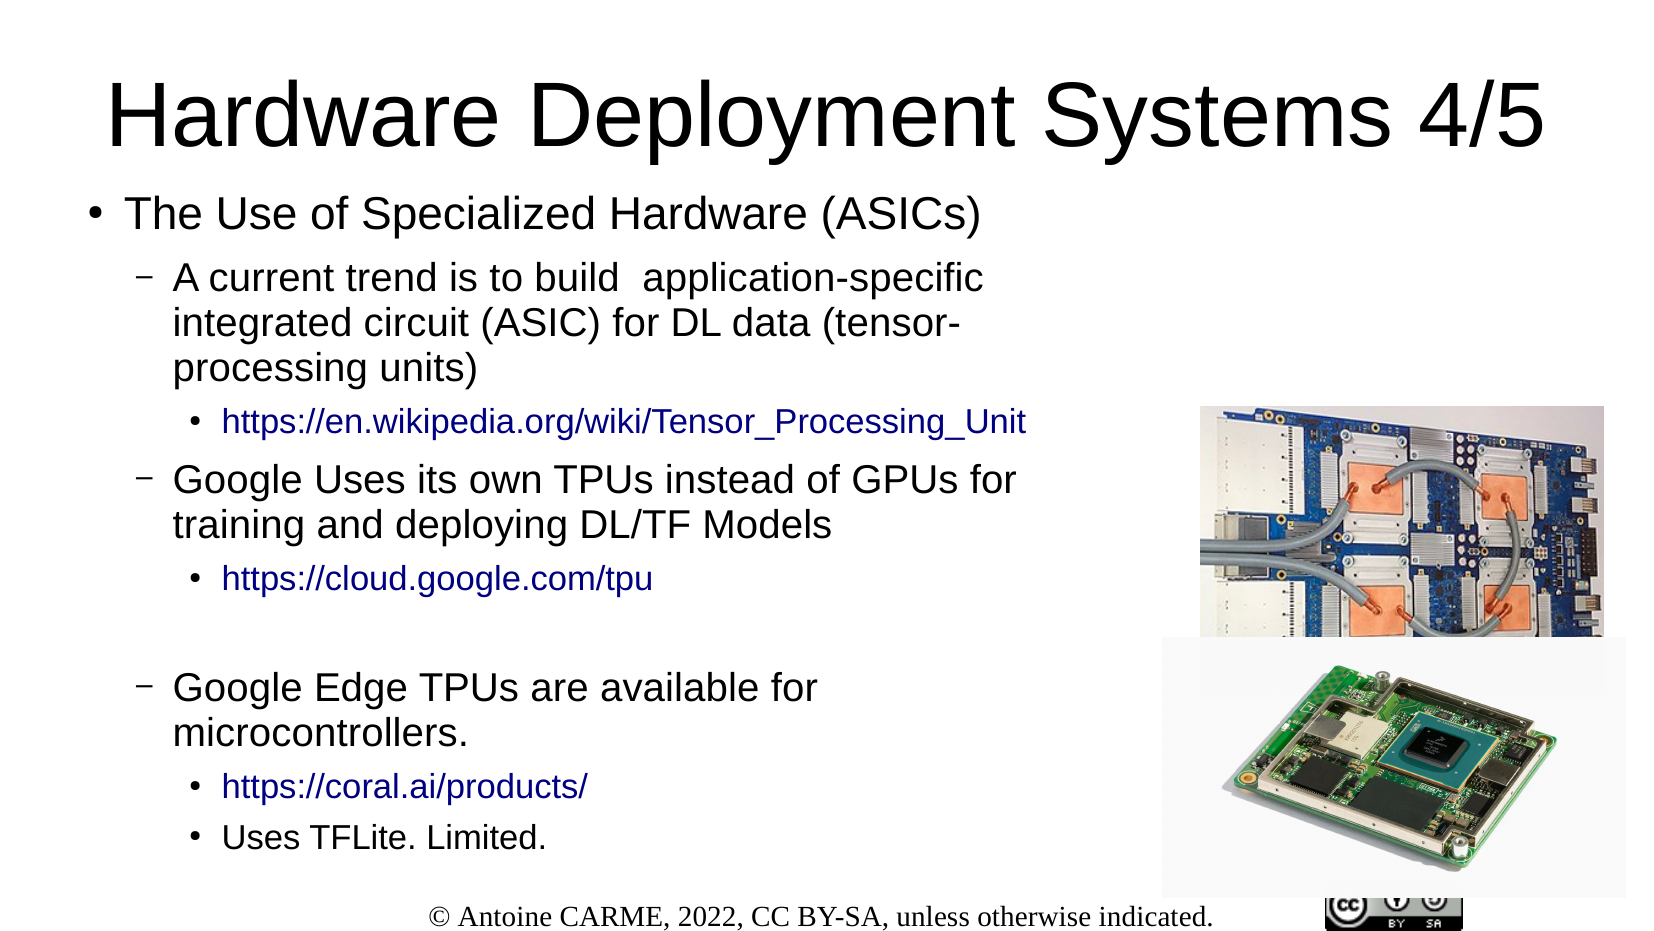

# Hardware Deployment Systems 4/5
The Use of Specialized Hardware (ASICs)
A current trend is to build application-specific integrated circuit (ASIC) for DL data (tensor-processing units)
https://en.wikipedia.org/wiki/Tensor_Processing_Unit
Google Uses its own TPUs instead of GPUs for training and deploying DL/TF Models
https://cloud.google.com/tpu
Google Edge TPUs are available for microcontrollers.
https://coral.ai/products/
Uses TFLite. Limited.